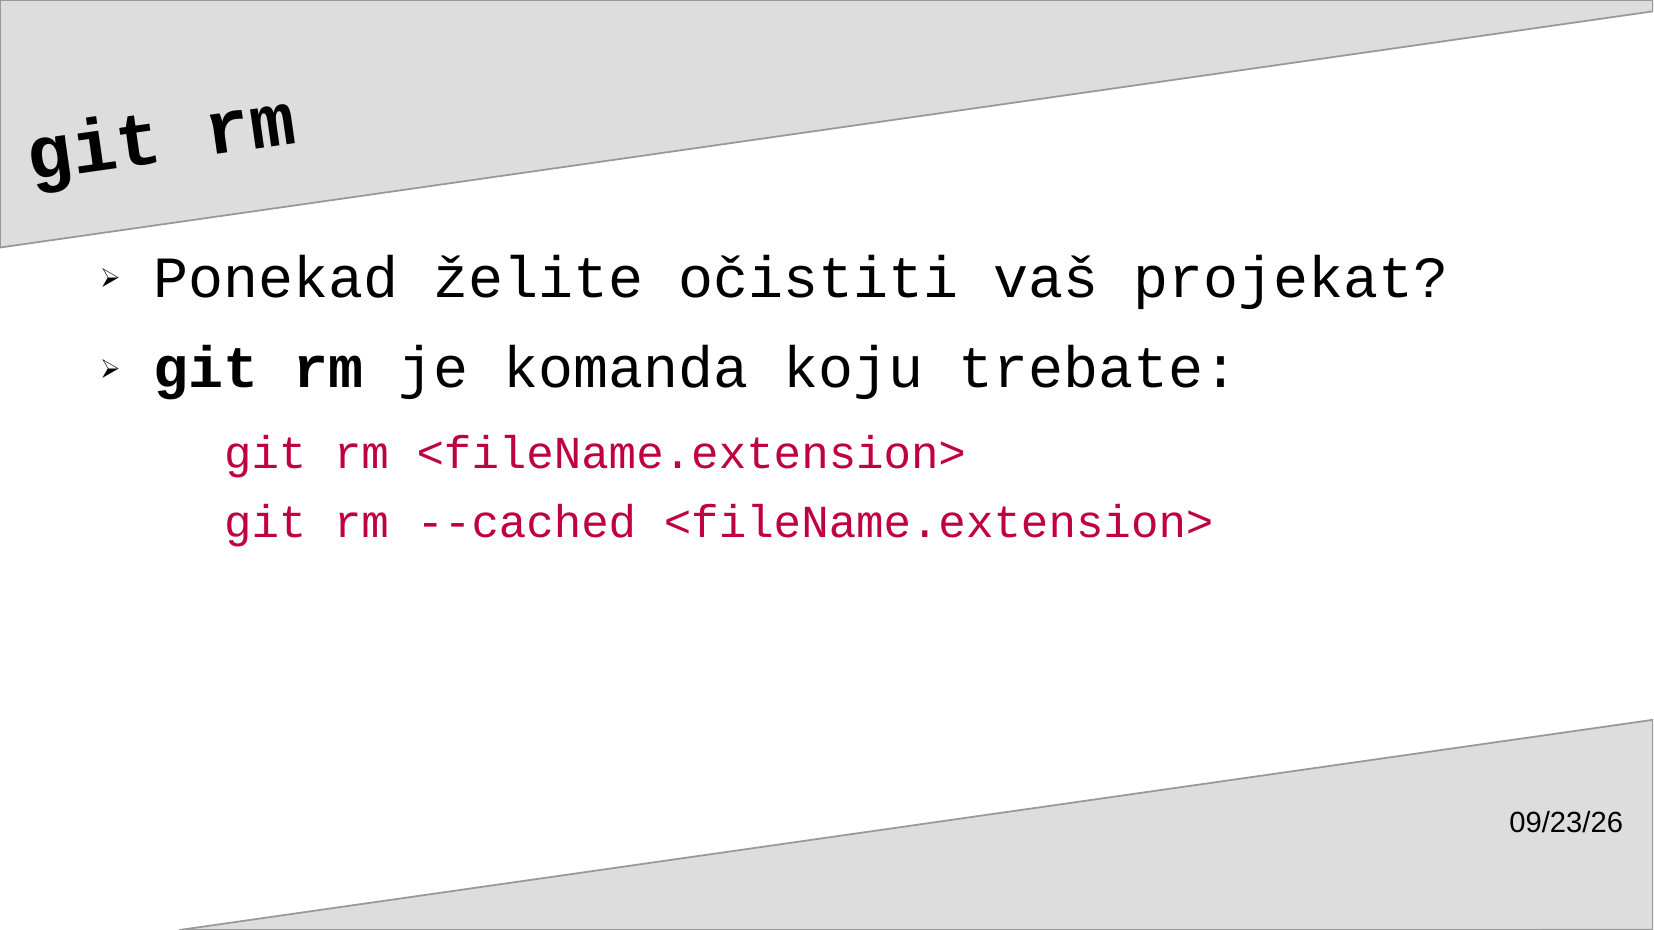

# git rm
Ponekad želite očistiti vaš projekat?
git rm je komanda koju trebate:
git rm <fileName.extension>
git rm --cached <fileName.extension>
35